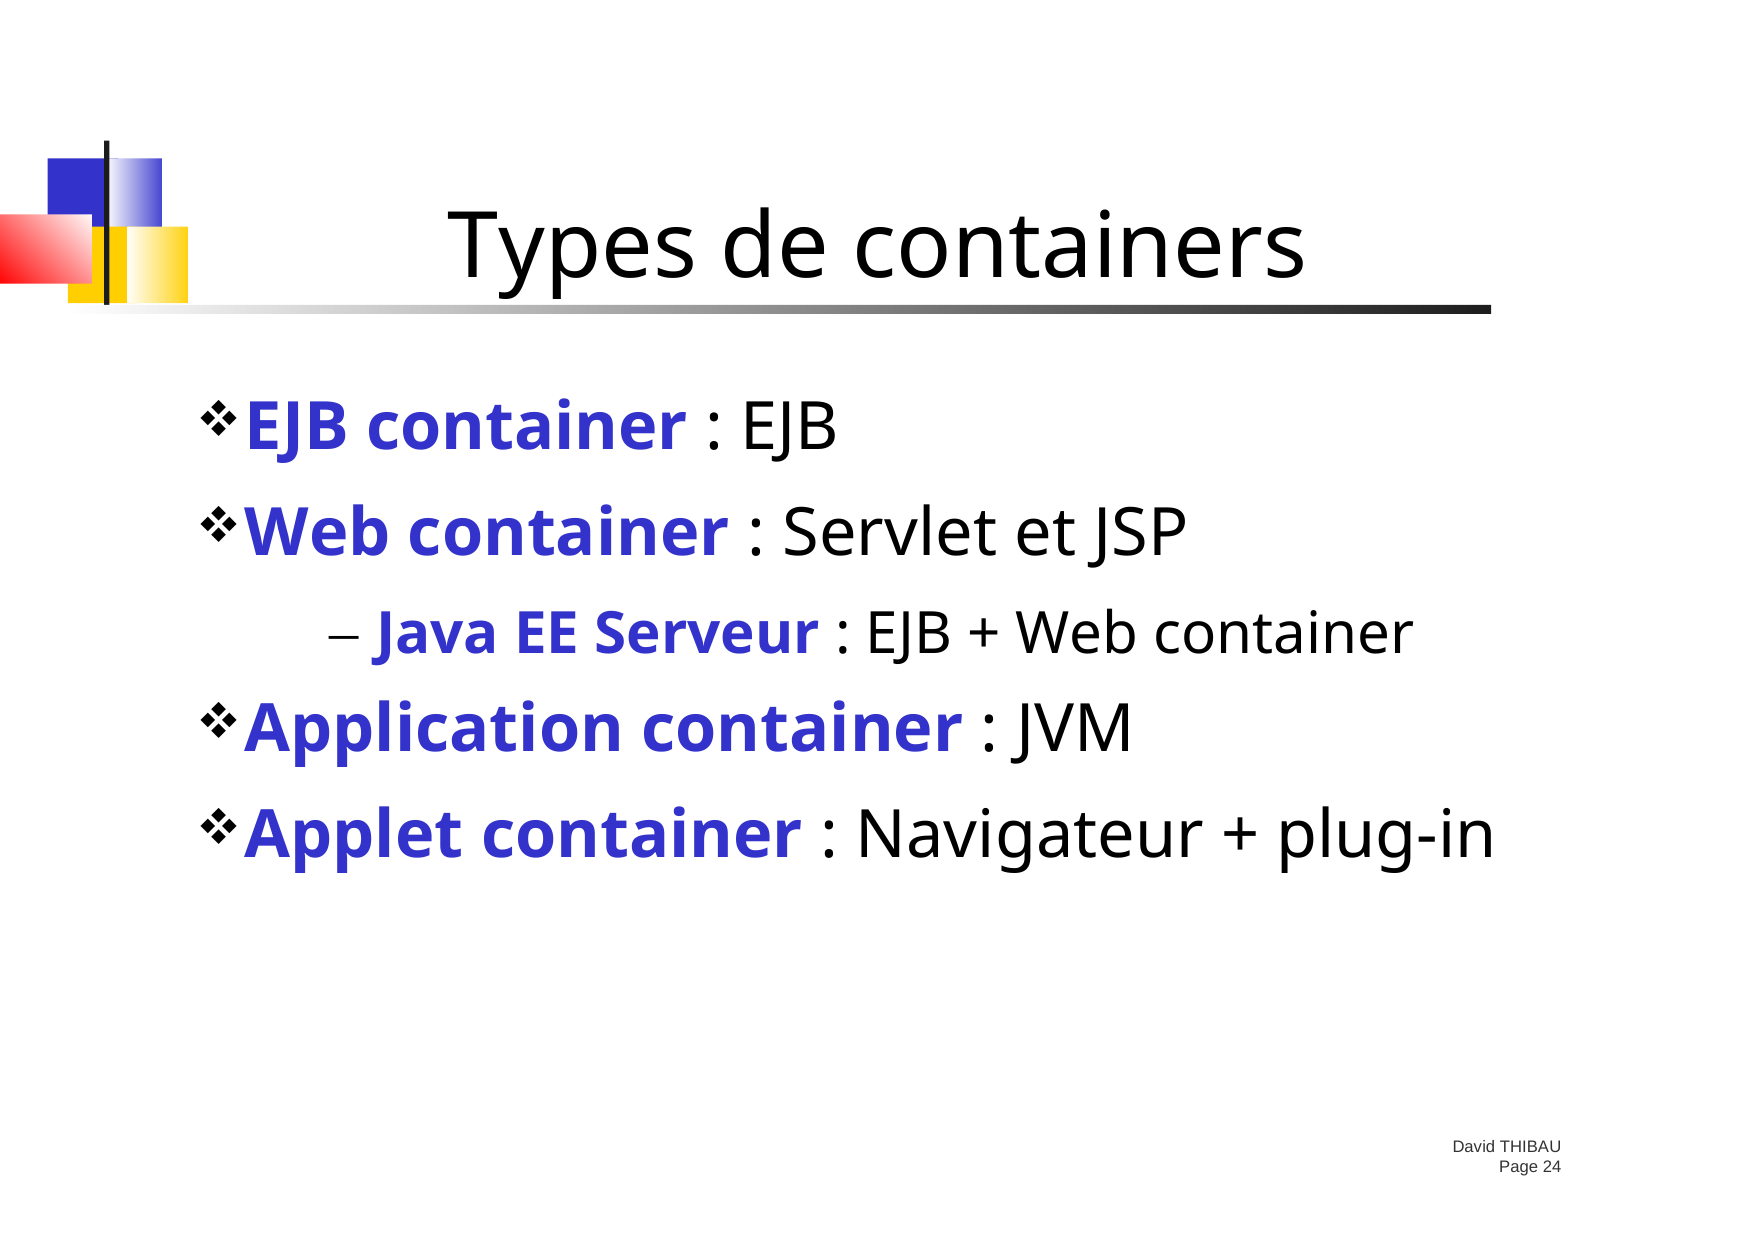

# Types de containers
EJB container : EJB
Web container : Servlet et JSP
Java EE Serveur : EJB + Web container
Application container : JVM
Applet container : Navigateur + plug-in